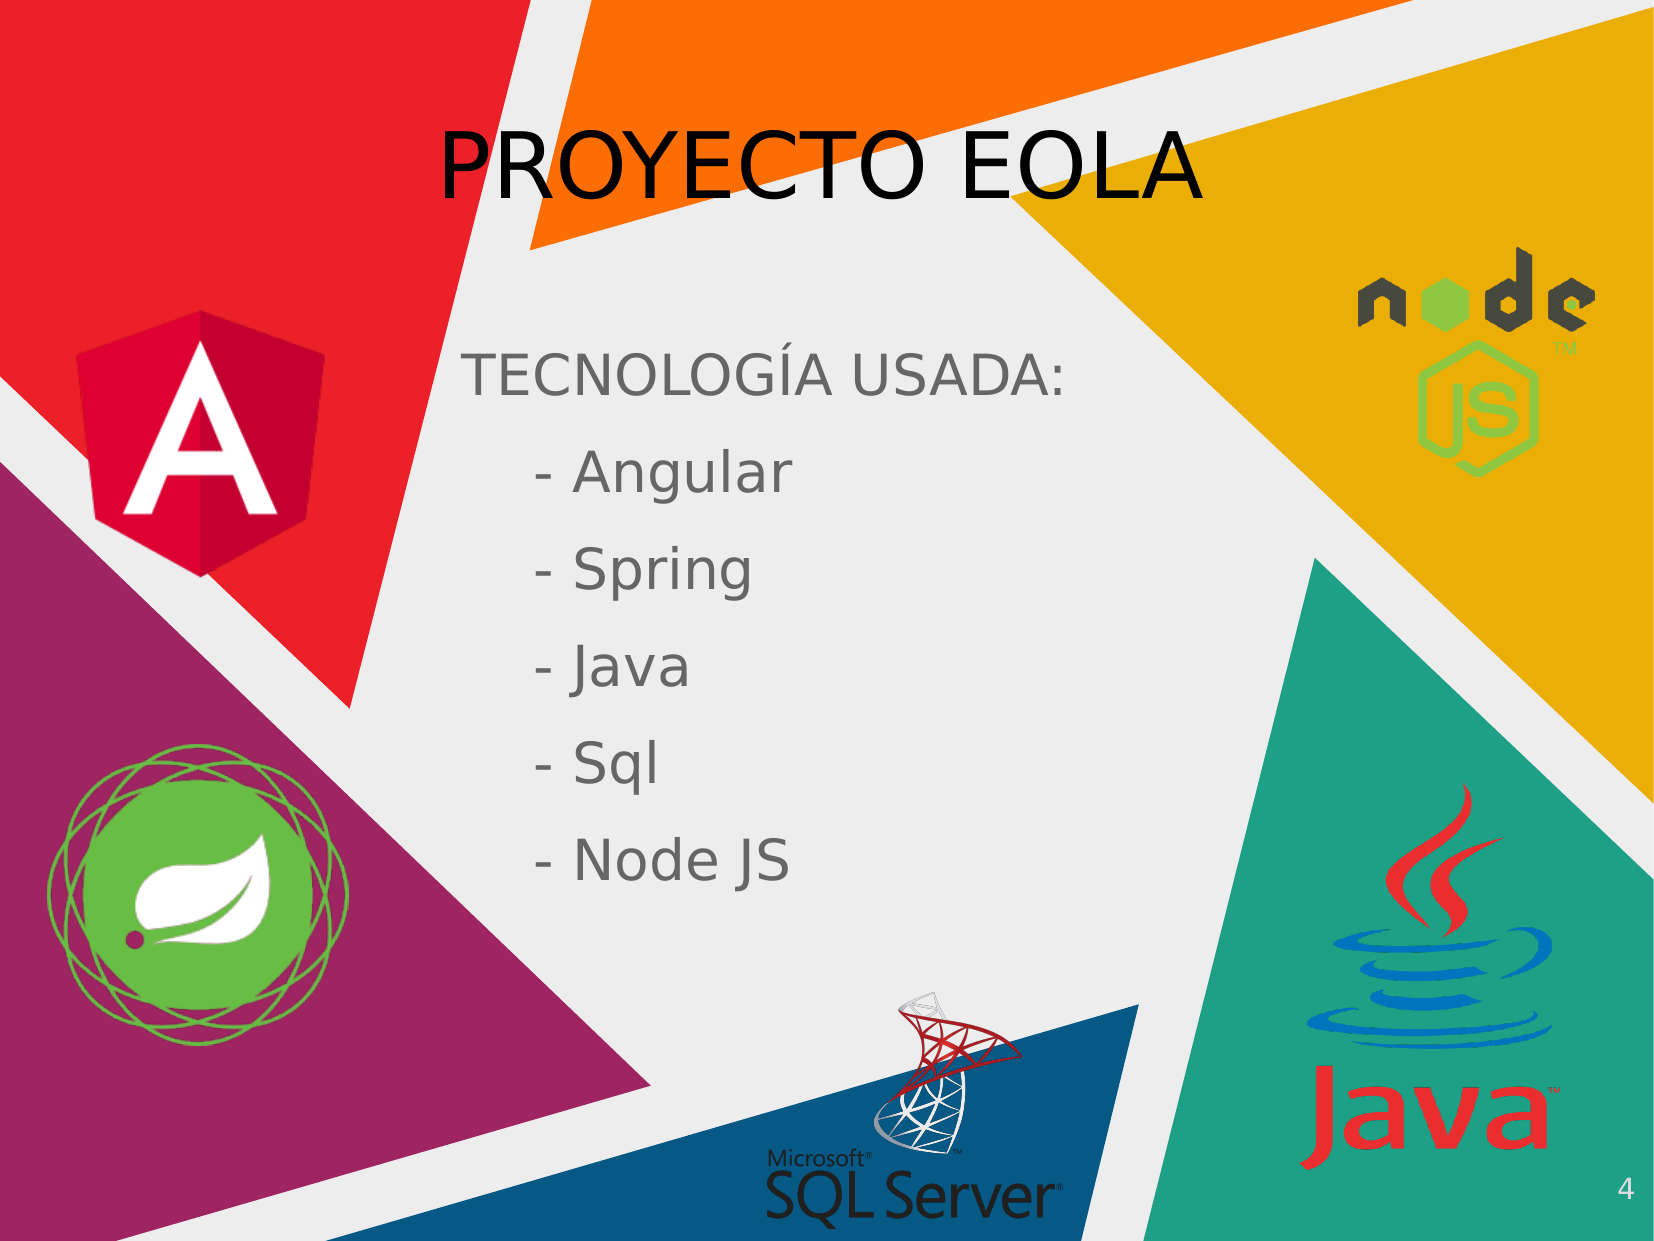

# PROYECTO EOLA
TECNOLOGÍA USADA:
 - Angular
 - Spring
 - Java
 - Sql
 - Node JS
4